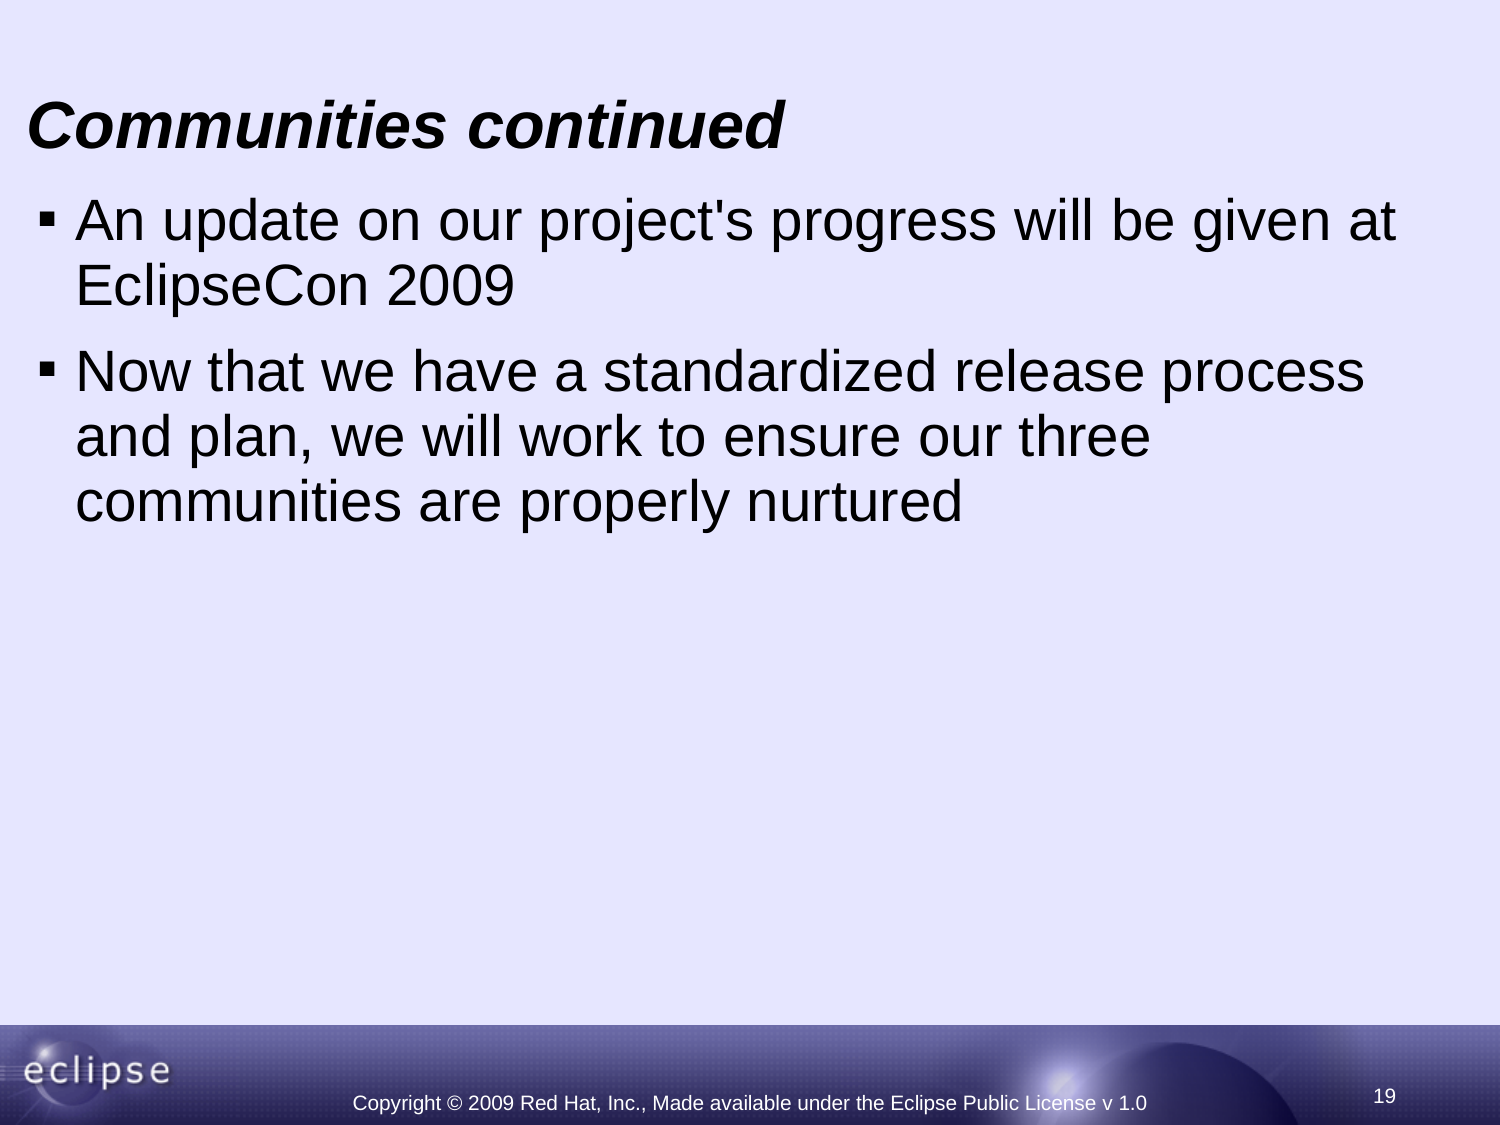

# Communities continued
An update on our project's progress will be given at EclipseCon 2009
Now that we have a standardized release process and plan, we will work to ensure our three communities are properly nurtured